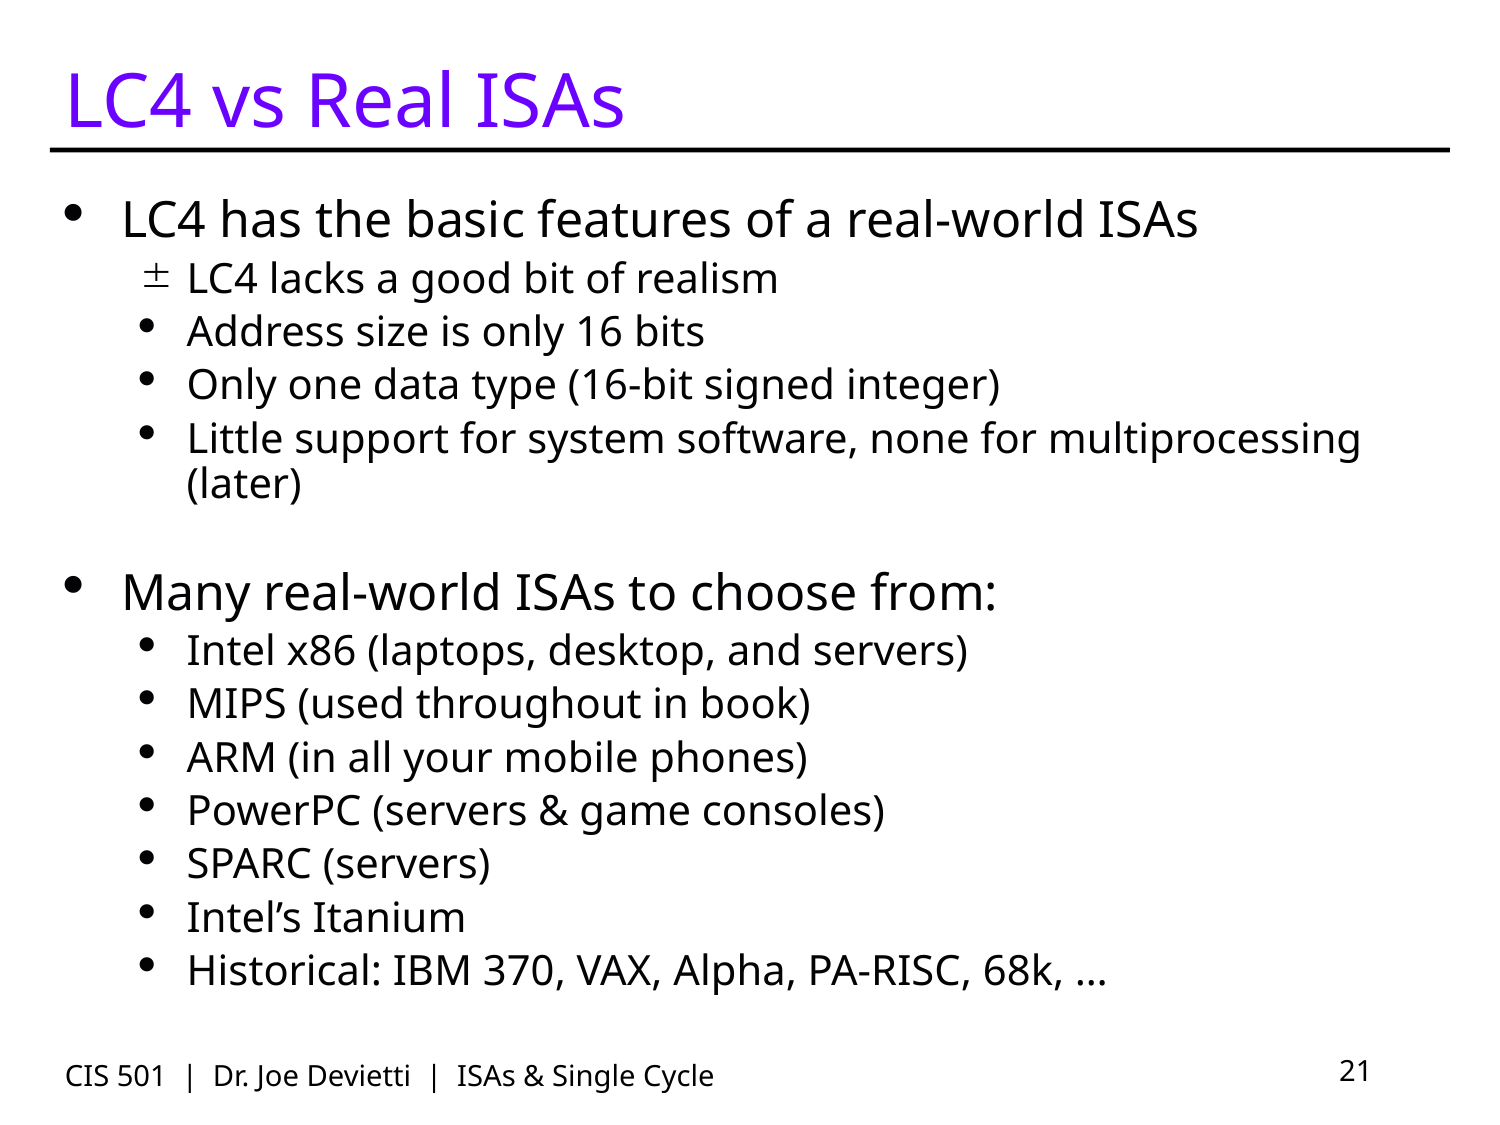

LC4 vs Real ISAs
LC4 has the basic features of a real-world ISAs
LC4 lacks a good bit of realism
Address size is only 16 bits
Only one data type (16-bit signed integer)
Little support for system software, none for multiprocessing (later)
Many real-world ISAs to choose from:
Intel x86 (laptops, desktop, and servers)
MIPS (used throughout in book)
ARM (in all your mobile phones)
PowerPC (servers & game consoles)
SPARC (servers)
Intel’s Itanium
Historical: IBM 370, VAX, Alpha, PA-RISC, 68k, …
CIS 501 | Dr. Joe Devietti | ISAs & Single Cycle